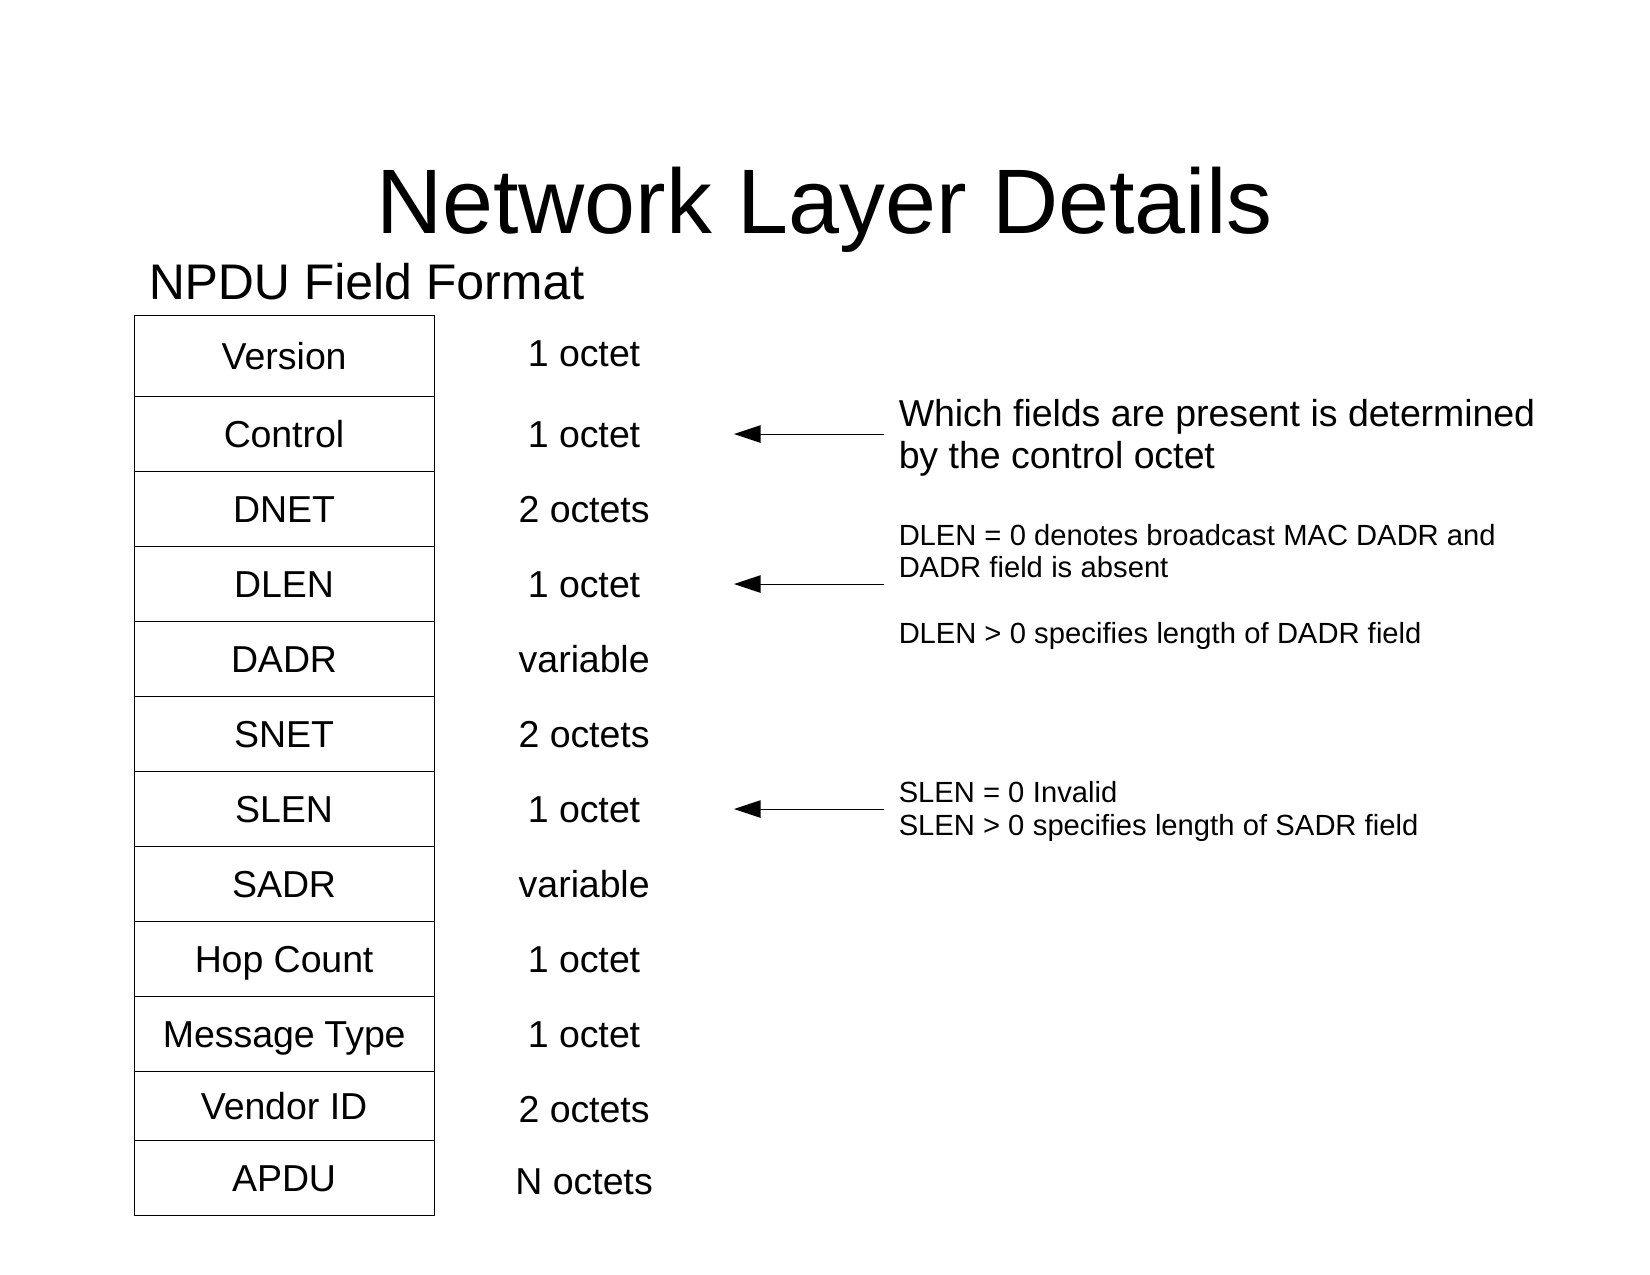

# Network Layer Details
NPDU Field Format
Version
1 octet
Which fields are present is determined by the control octet
Control
1 octet
DNET
2 octets
DLEN = 0 denotes broadcast MAC DADR and DADR field is absent
DLEN > 0 specifies length of DADR field
DLEN
1 octet
DADR
variable
SNET
2 octets
SLEN = 0 Invalid
SLEN > 0 specifies length of SADR field
SLEN
1 octet
SADR
variable
Hop Count
1 octet
Message Type
1 octet
Vendor ID
2 octets
APDU
N octets